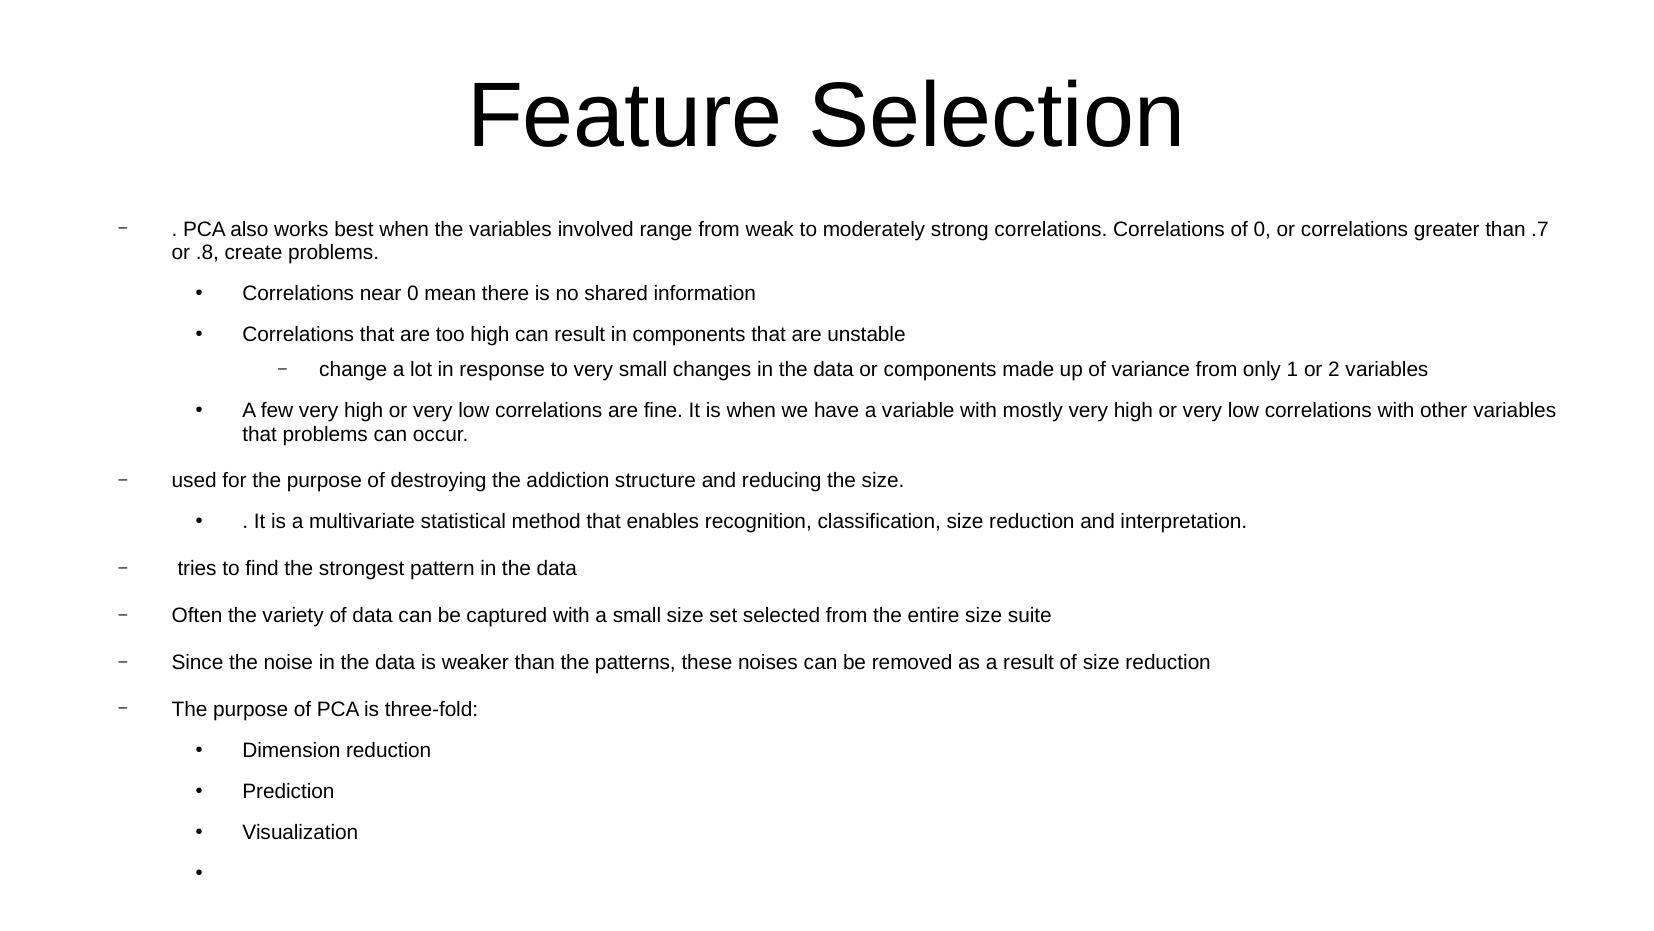

# Feature Selection
. PCA also works best when the variables involved range from weak to moderately strong correlations. Correlations of 0, or correlations greater than .7 or .8, create problems.
Correlations near 0 mean there is no shared information
Correlations that are too high can result in components that are unstable
 change a lot in response to very small changes in the data or components made up of variance from only 1 or 2 variables
A few very high or very low correlations are fine. It is when we have a variable with mostly very high or very low correlations with other variables that problems can occur.
used for the purpose of destroying the addiction structure and reducing the size.
. It is a multivariate statistical method that enables recognition, classification, size reduction and interpretation.
 tries to find the strongest pattern in the data
Often the variety of data can be captured with a small size set selected from the entire size suite
Since the noise in the data is weaker than the patterns, these noises can be removed as a result of size reduction
The purpose of PCA is three-fold:
Dimension reduction
Prediction
Visualization